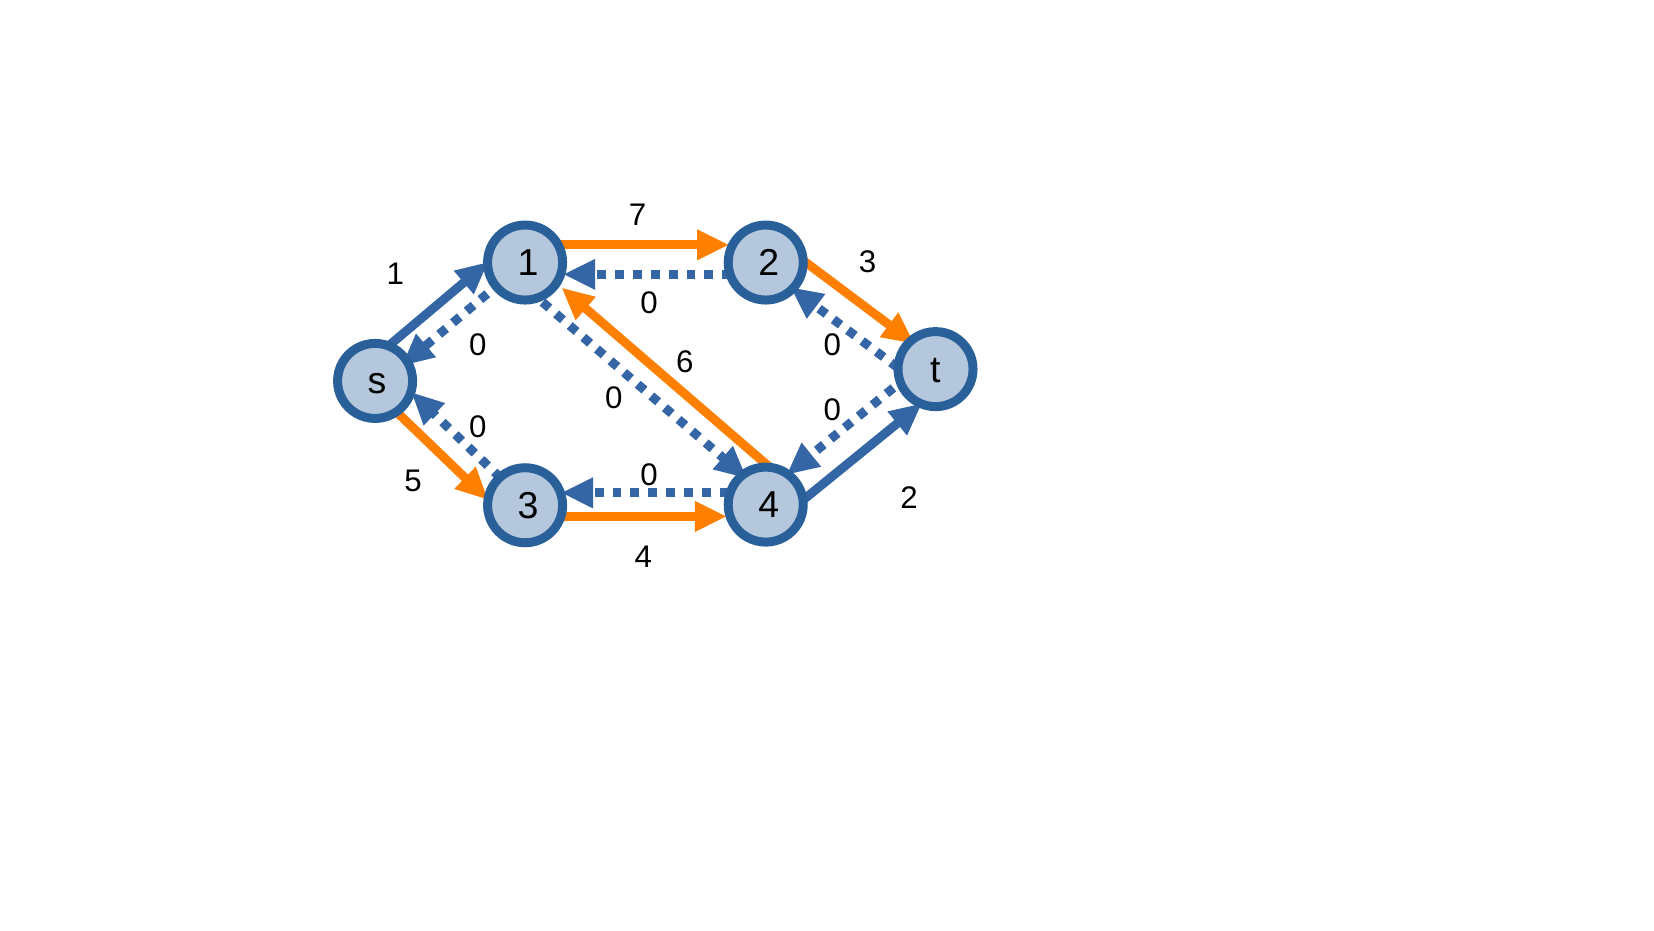

7
1
2
3
1
0
0
0
t
6
s
0
0
0
0
5
4
3
2
4